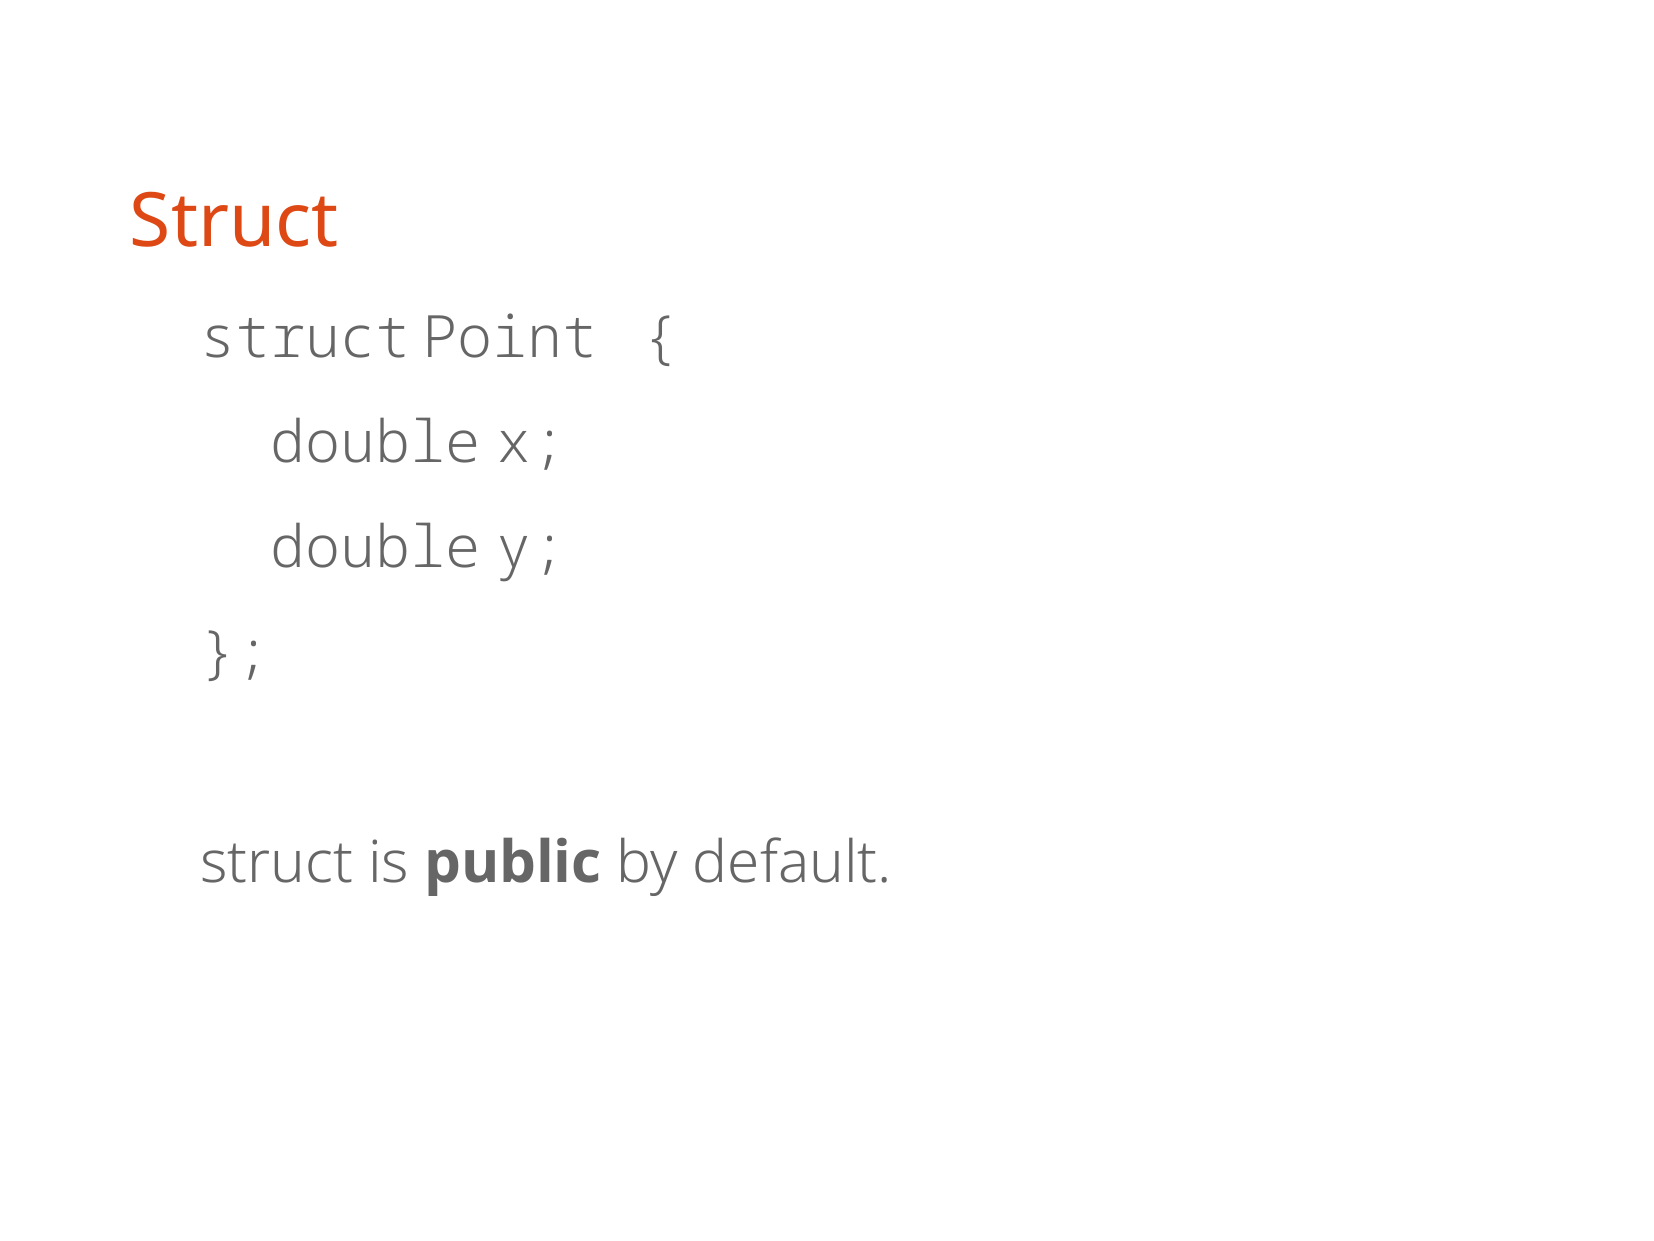

# Struct
struct	Point	{
 double	x;
 double	y;
};
struct is public by default.